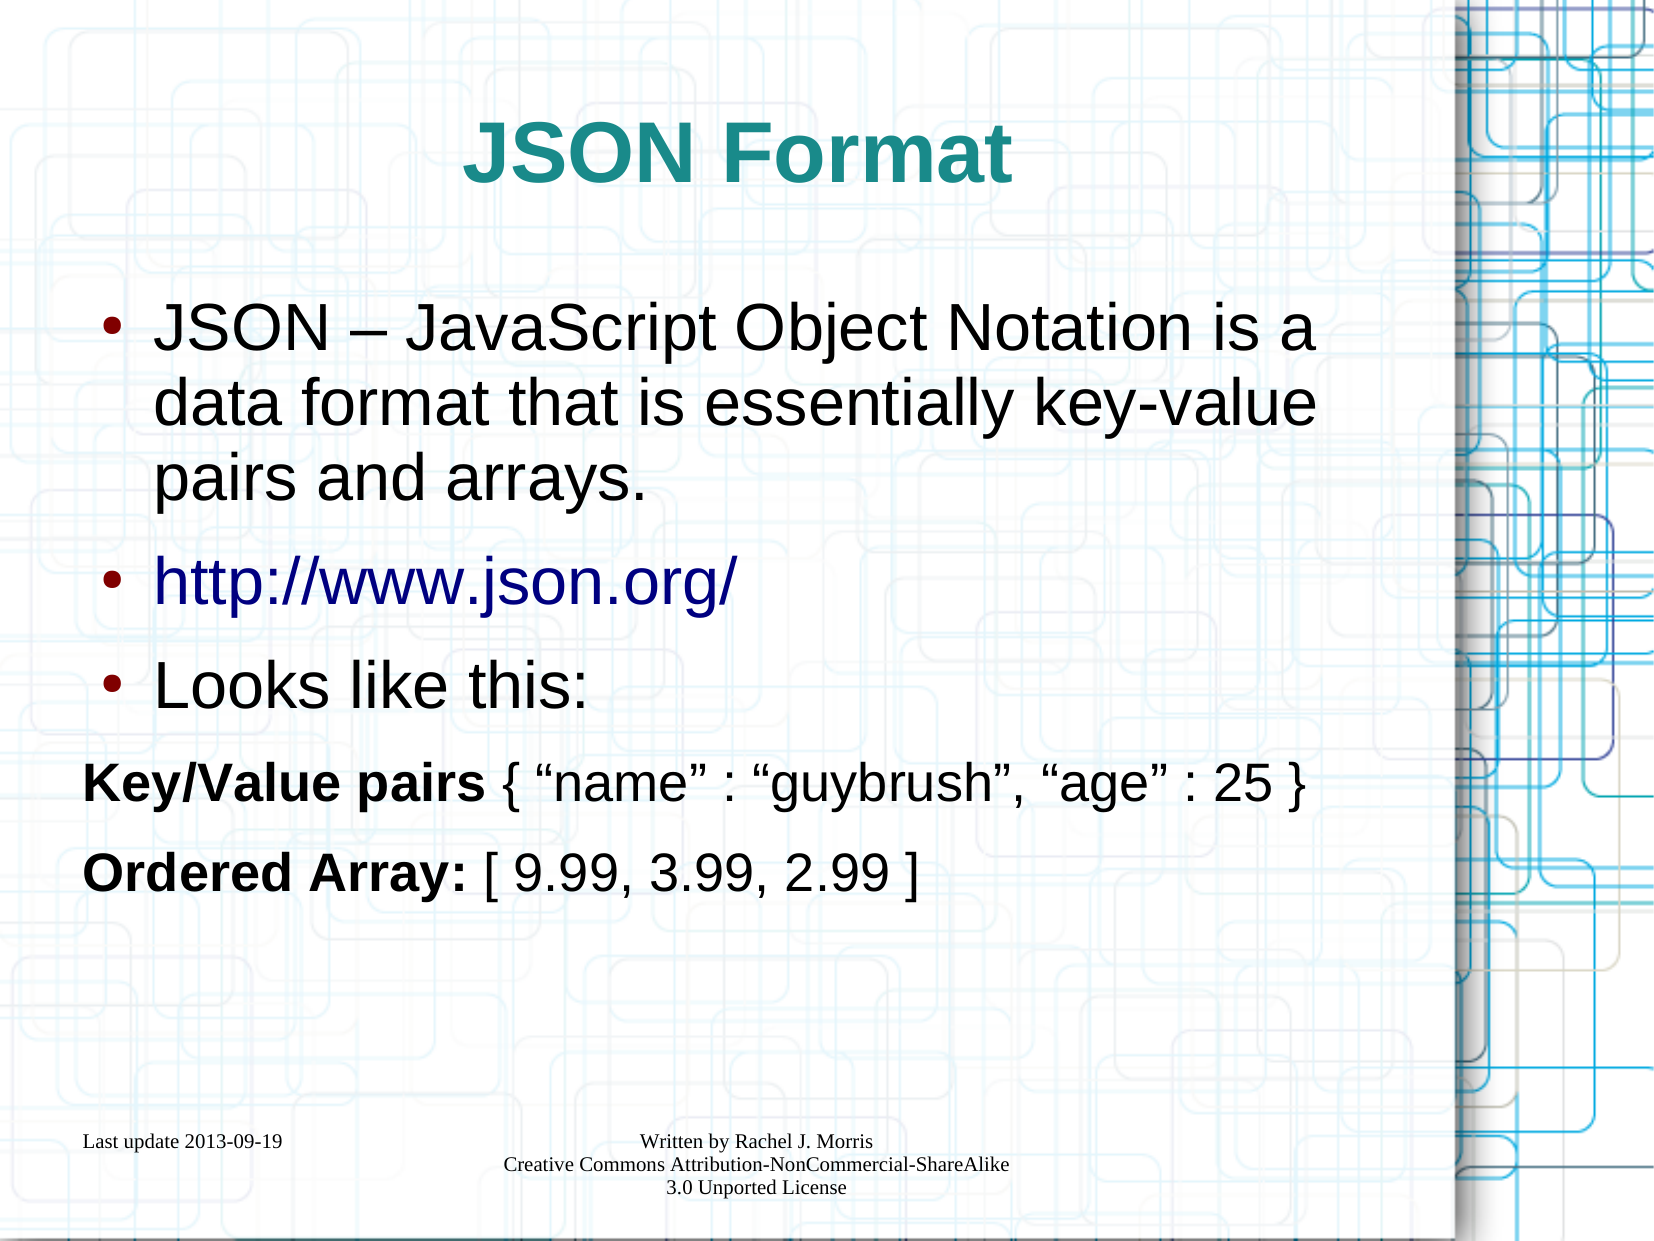

# JSON Format
JSON – JavaScript Object Notation is a data format that is essentially key-value pairs and arrays.
http://www.json.org/
Looks like this:
Key/Value pairs { “name” : “guybrush”, “age” : 25 }
Ordered Array: [ 9.99, 3.99, 2.99 ]